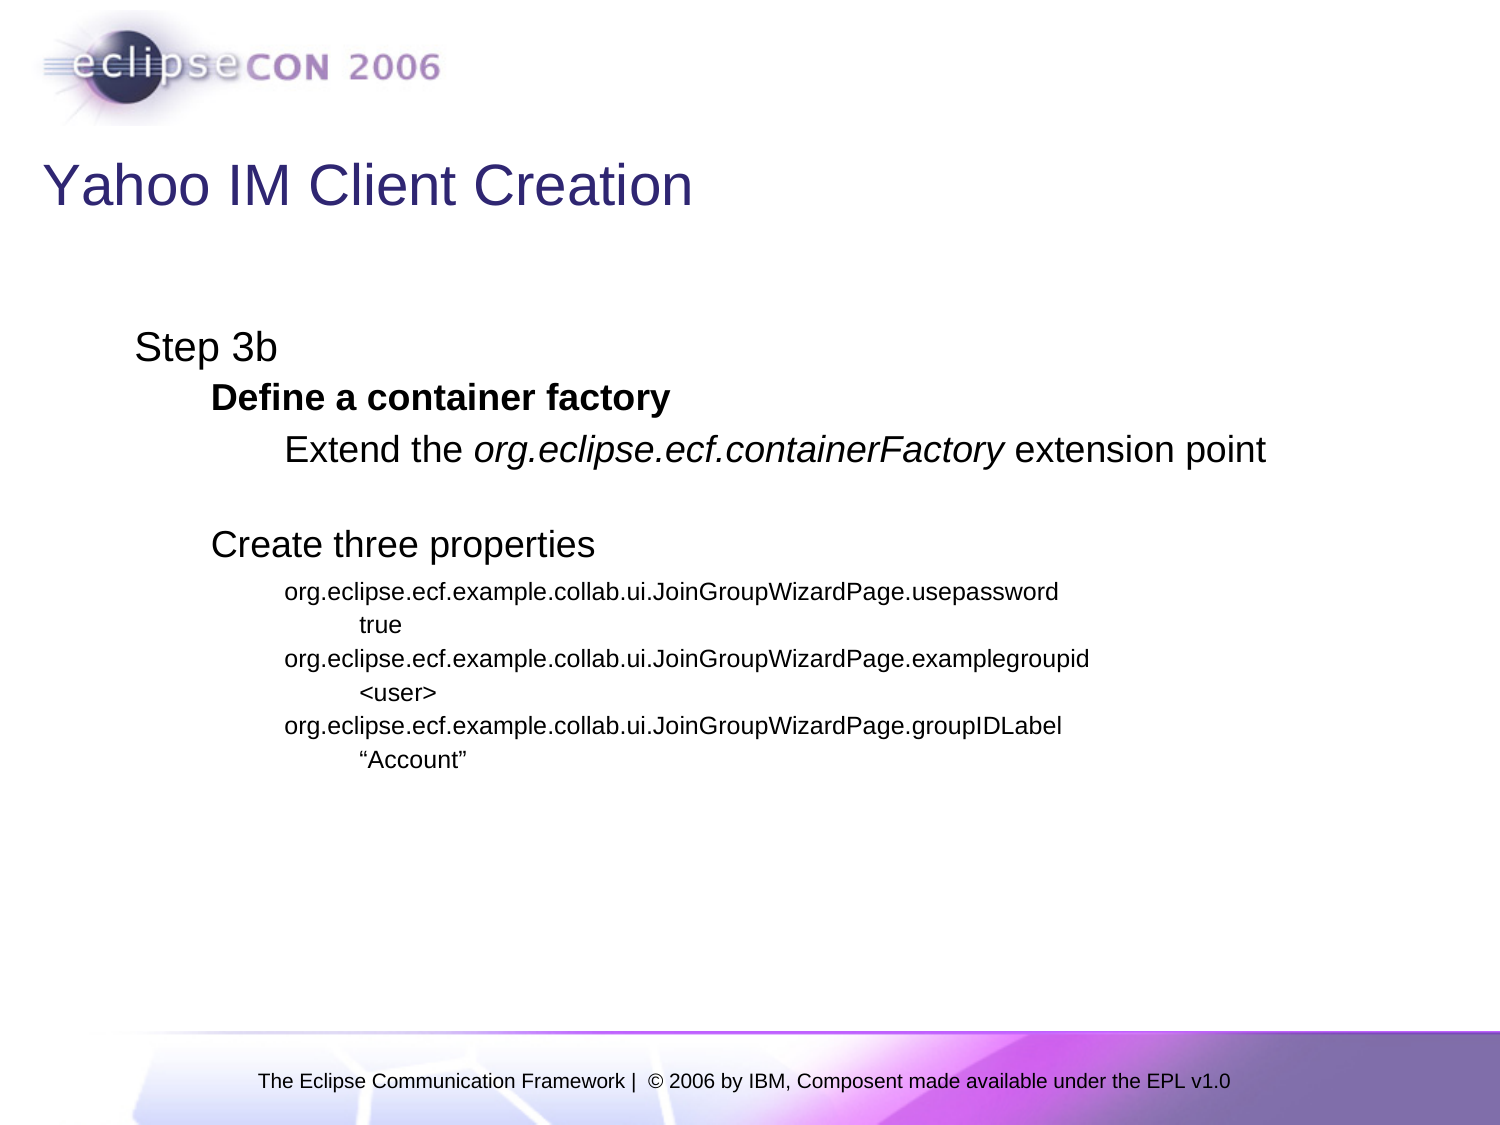

# Yahoo IM Client Creation
Step 3b
Define a container factory
Extend the org.eclipse.ecf.containerFactory extension point
Create three properties
org.eclipse.ecf.example.collab.ui.JoinGroupWizardPage.usepassword
true
org.eclipse.ecf.example.collab.ui.JoinGroupWizardPage.examplegroupid
<user>
org.eclipse.ecf.example.collab.ui.JoinGroupWizardPage.groupIDLabel
“Account”